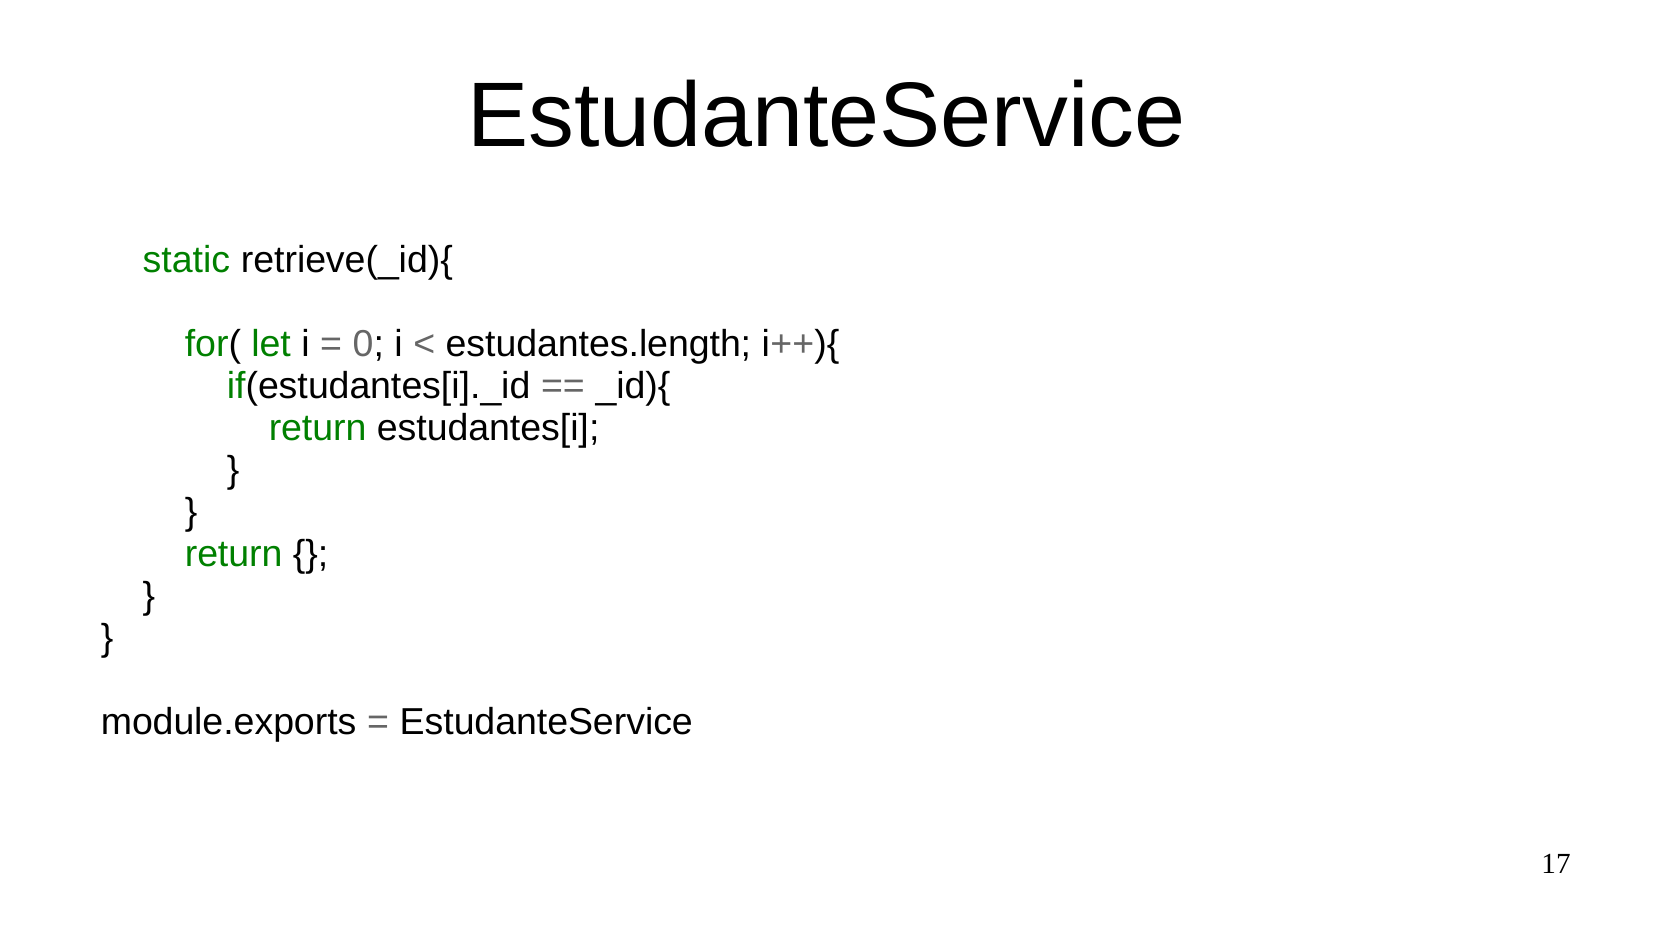

# EstudanteService
 static retrieve(_id){
 for( let i = 0; i < estudantes.length; i++){
 if(estudantes[i]._id == _id){
 return estudantes[i];
 }
 }
 return {};
 }
}
module.exports = EstudanteService
17